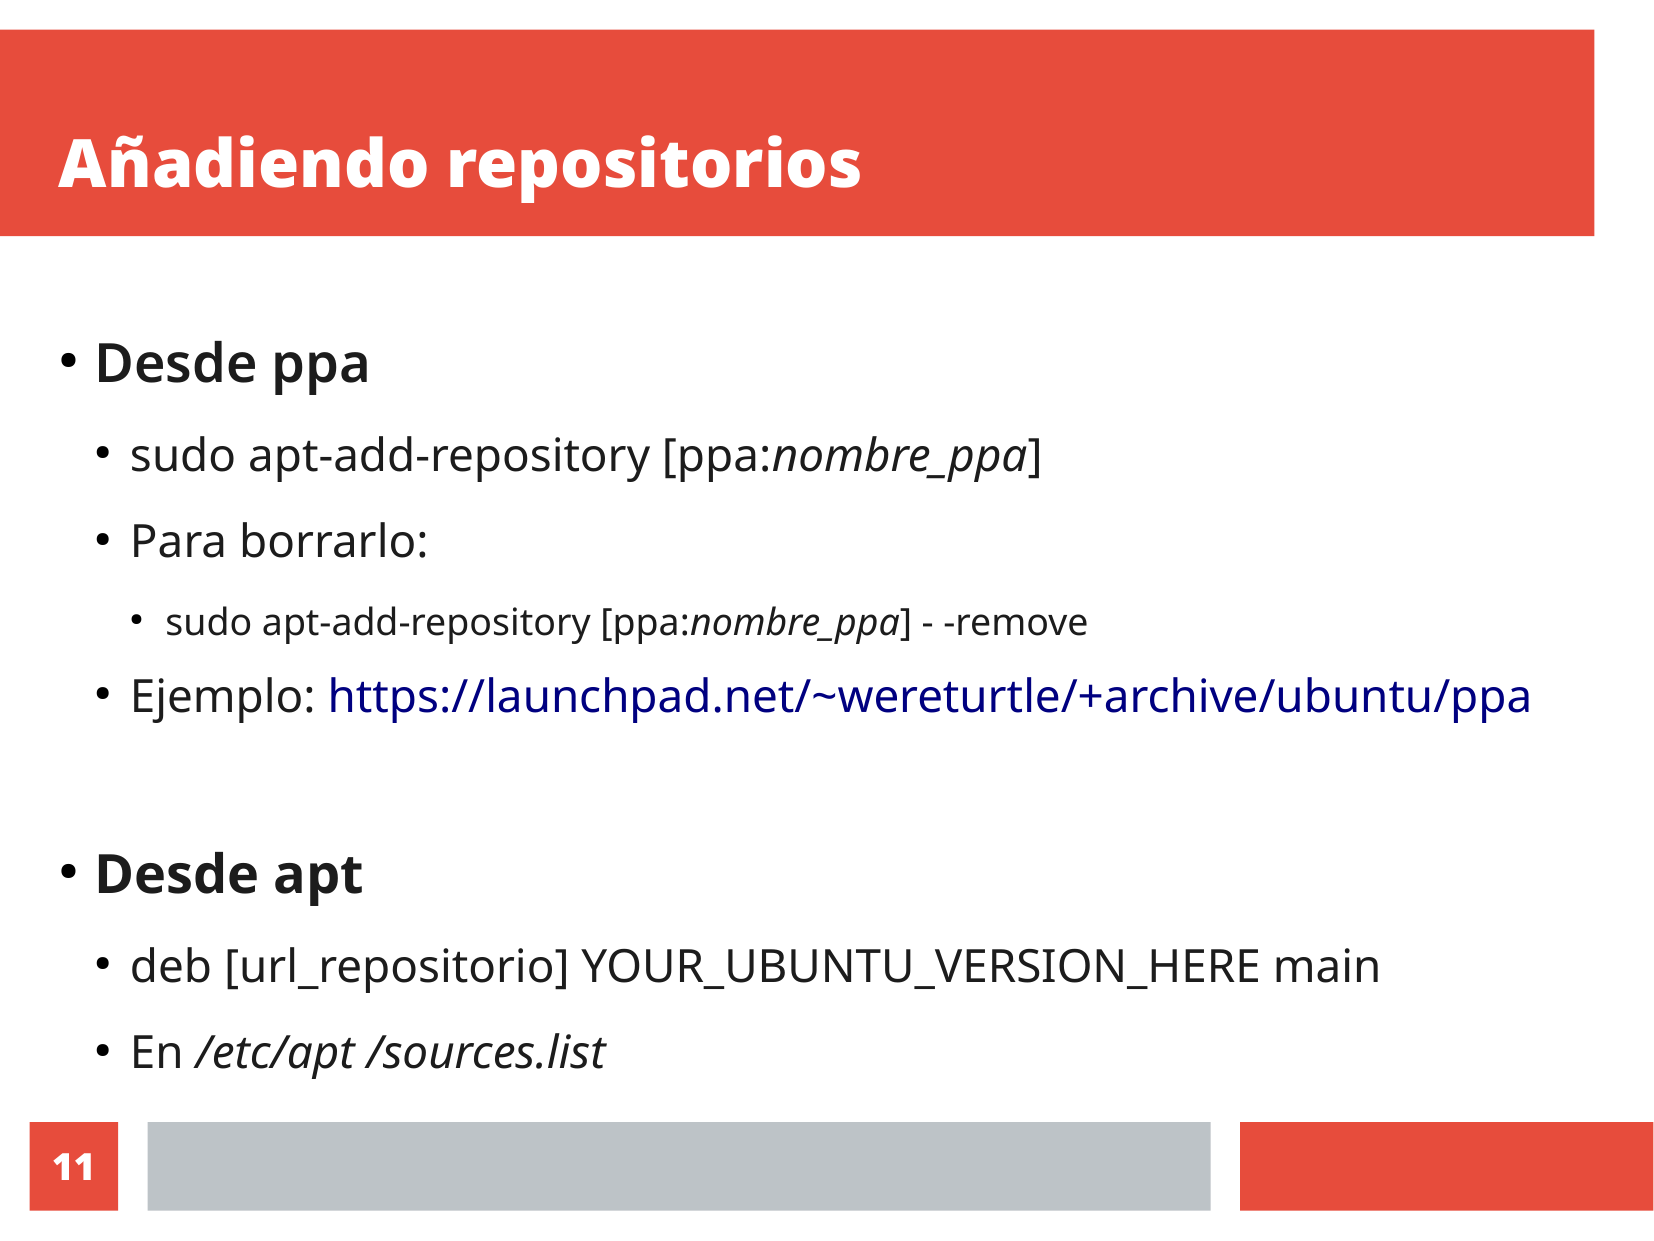

# Añadiendo repositorios
Desde ppa
sudo apt-add-repository [ppa:nombre_ppa]
Para borrarlo:
sudo apt-add-repository [ppa:nombre_ppa] - -remove
Ejemplo: https://launchpad.net/~wereturtle/+archive/ubuntu/ppa
Desde apt
deb [url_repositorio] YOUR_UBUNTU_VERSION_HERE main
En /etc/apt /sources.list
11